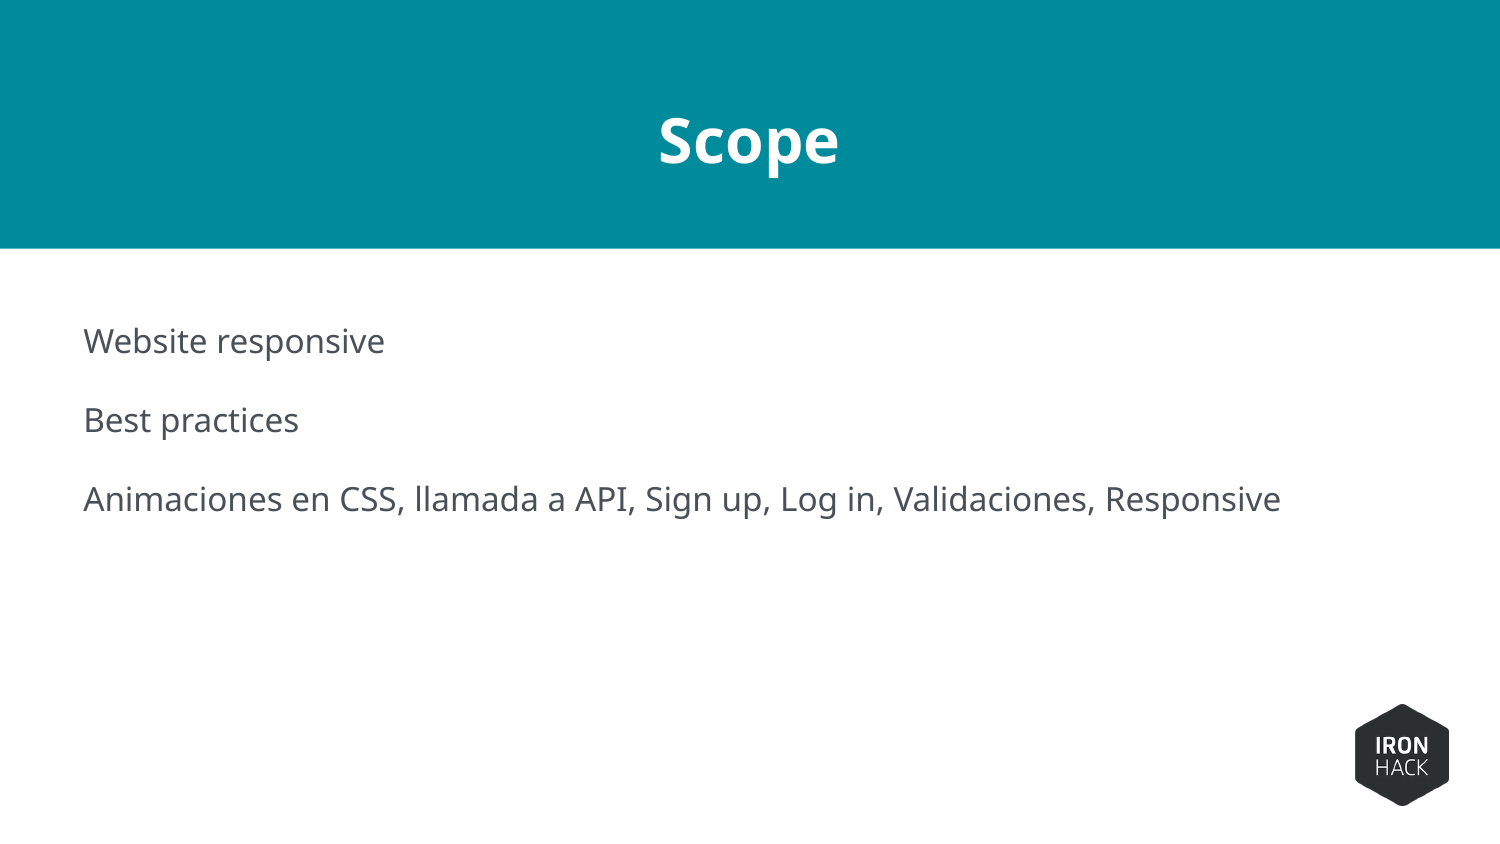

# Scope
Website responsive
Best practices
Animaciones en CSS, llamada a API, Sign up, Log in, Validaciones, Responsive